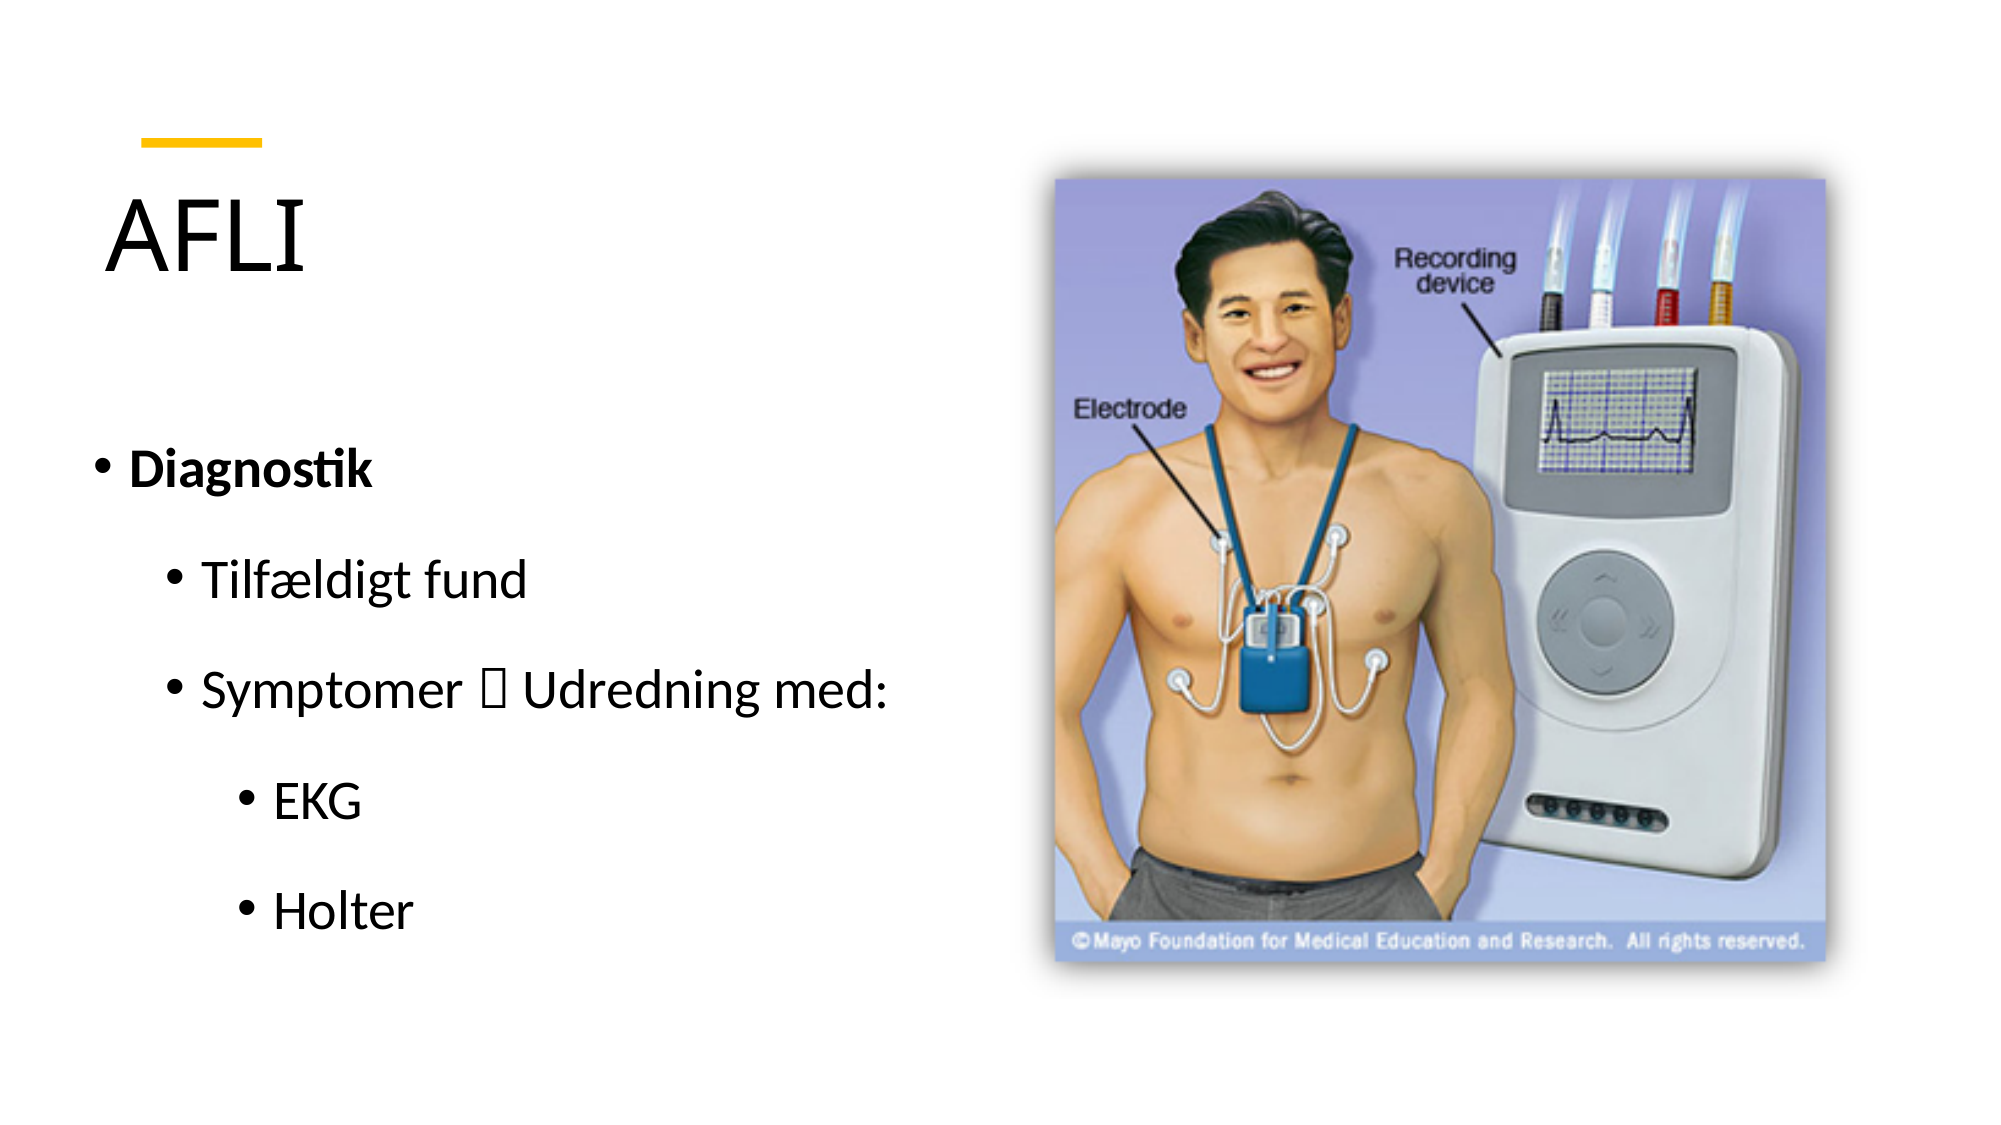

# AFLI
Diagnostik
Tilfældigt fund
Symptomer  Udredning med:
EKG
Holter